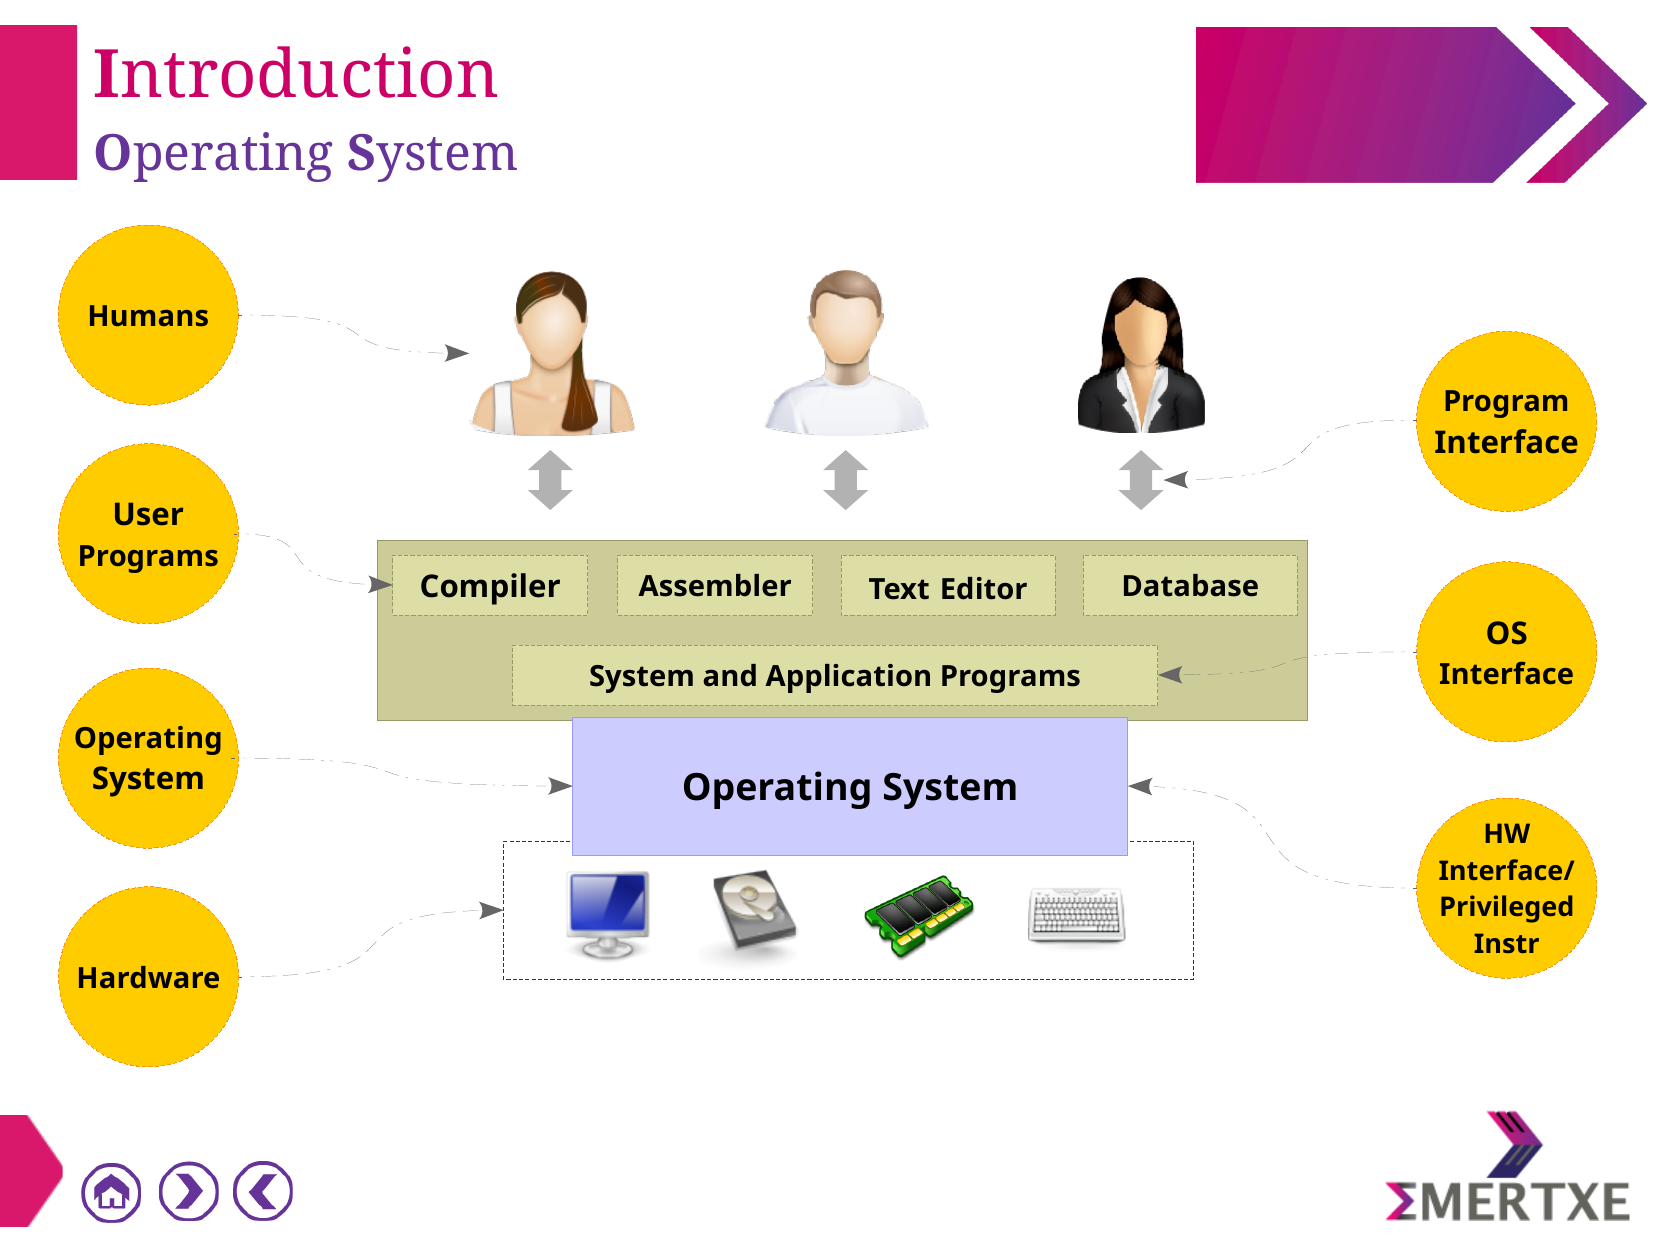

# Introduction Operating System
Humans
Program
Interface
User
Programs
Compiler
Assembler
Text Editor
Database
OS
Interface
System and Application Programs
Operating
System
Operating System
HW
Interface/
Privileged
Instr
Hardware